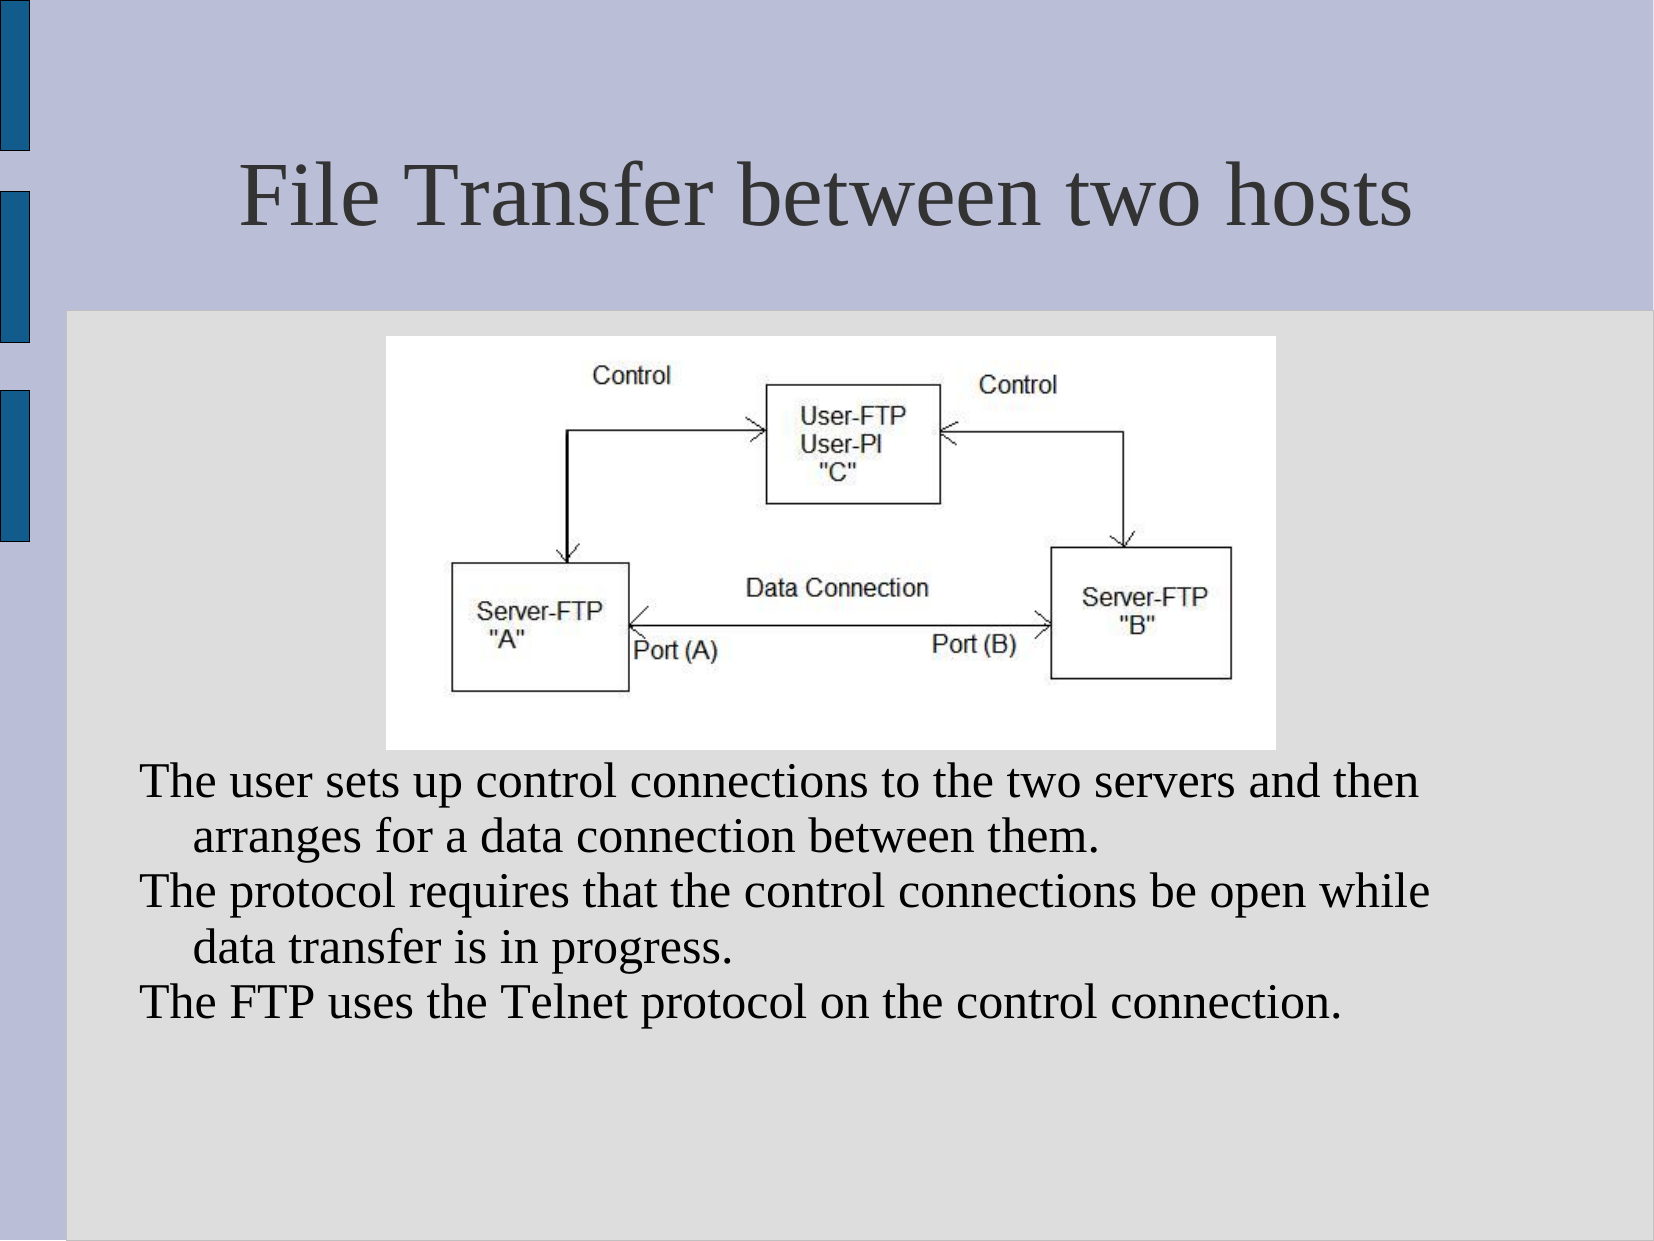

# File Transfer between two hosts
The user sets up control connections to the two servers and then arranges for a data connection between them.
The protocol requires that the control connections be open while data transfer is in progress.
The FTP uses the Telnet protocol on the control connection.